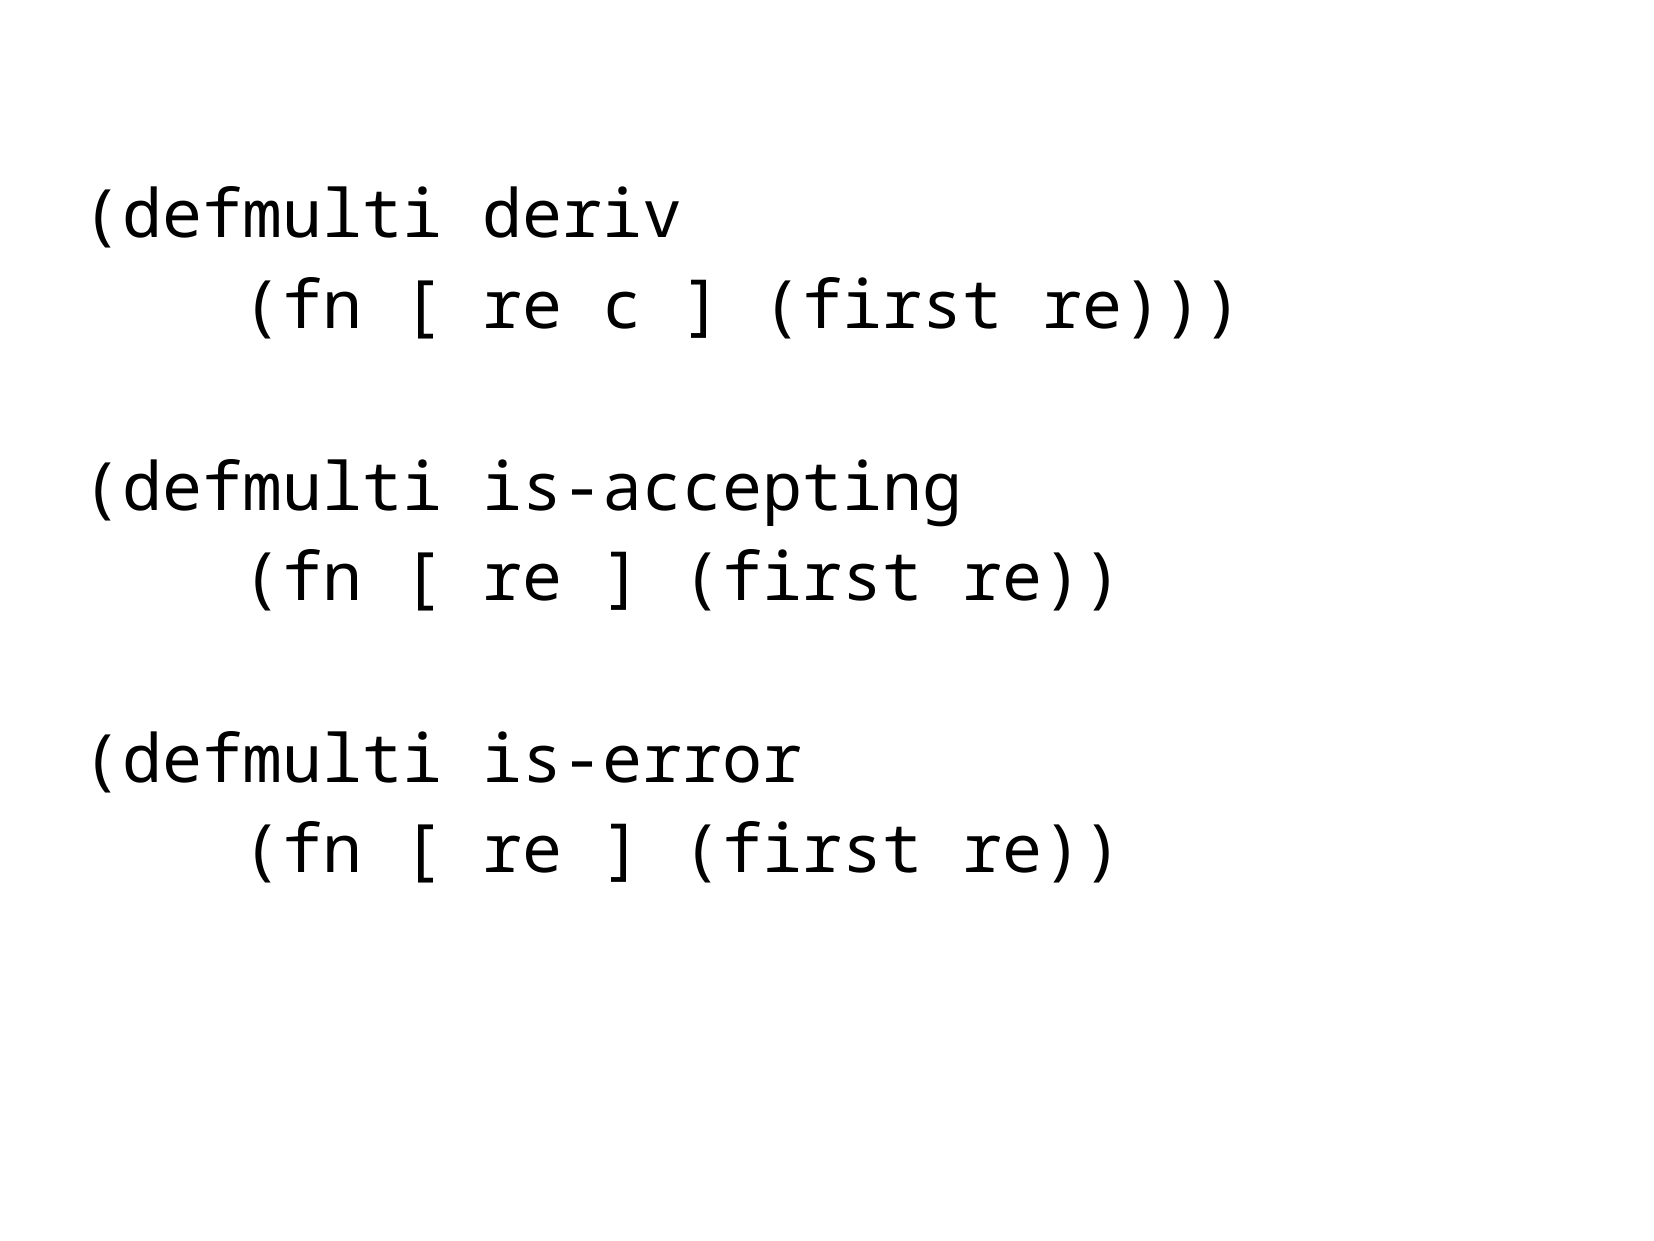

# (defmulti deriv
 (fn [ re c ] (first re)))
(defmulti is-accepting
 (fn [ re ] (first re))
(defmulti is-error
 (fn [ re ] (first re))